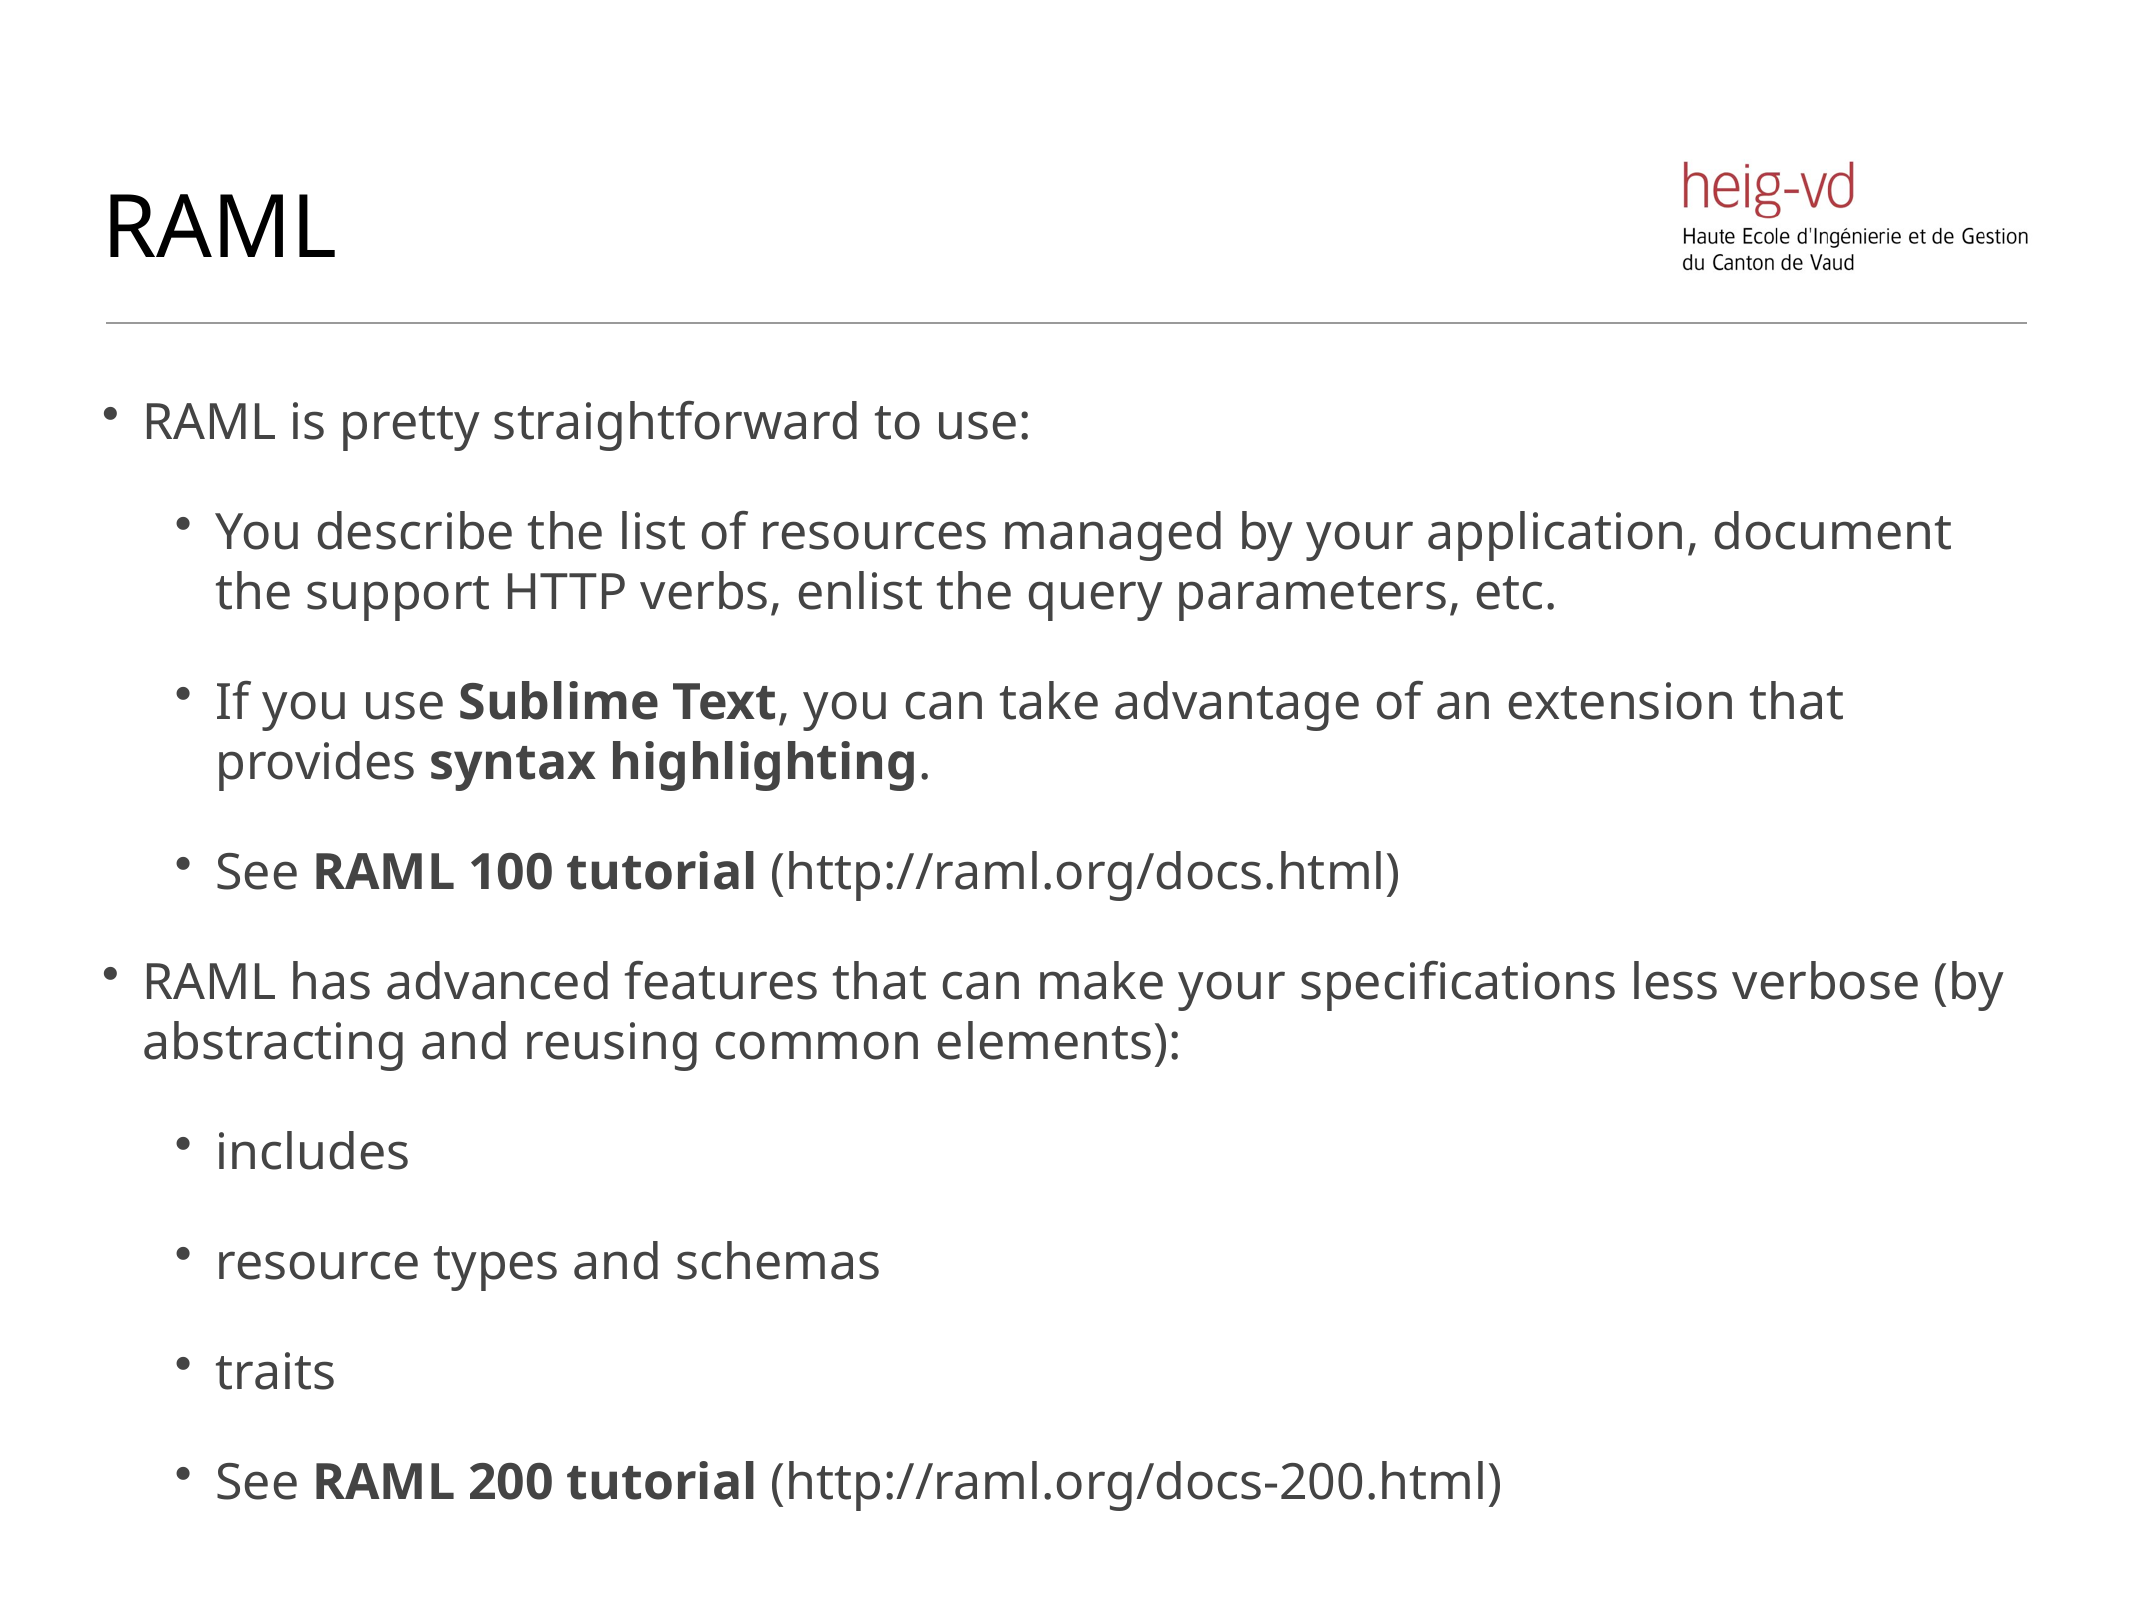

# RAML
RAML is pretty straightforward to use:
You describe the list of resources managed by your application, document the support HTTP verbs, enlist the query parameters, etc.
If you use Sublime Text, you can take advantage of an extension that provides syntax highlighting.
See RAML 100 tutorial (http://raml.org/docs.html)
RAML has advanced features that can make your specifications less verbose (by abstracting and reusing common elements):
includes
resource types and schemas
traits
See RAML 200 tutorial (http://raml.org/docs-200.html)